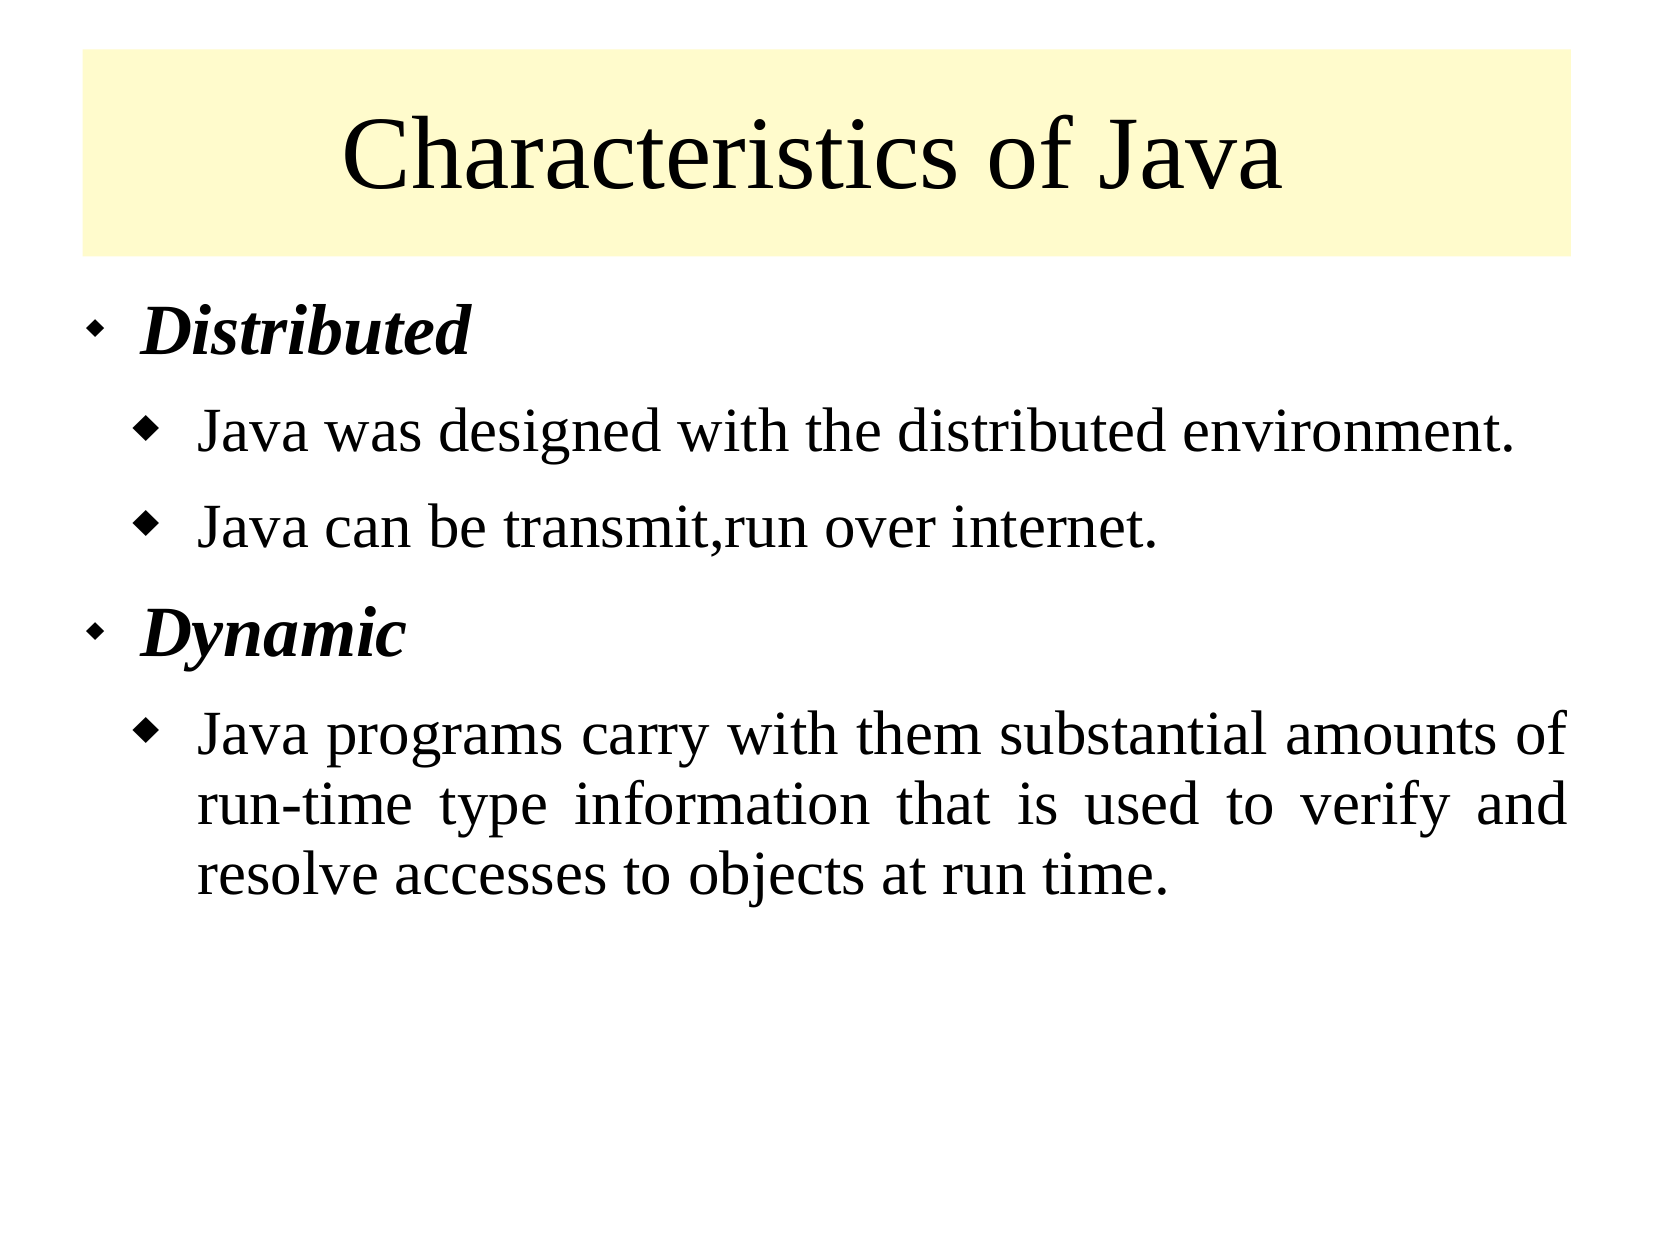

# Characteristics of Java
Distributed
Java was designed with the distributed environment.
Java can be transmit,run over internet.
Dynamic
Java programs carry with them substantial amounts of run-time type information that is used to verify and resolve accesses to objects at run time.